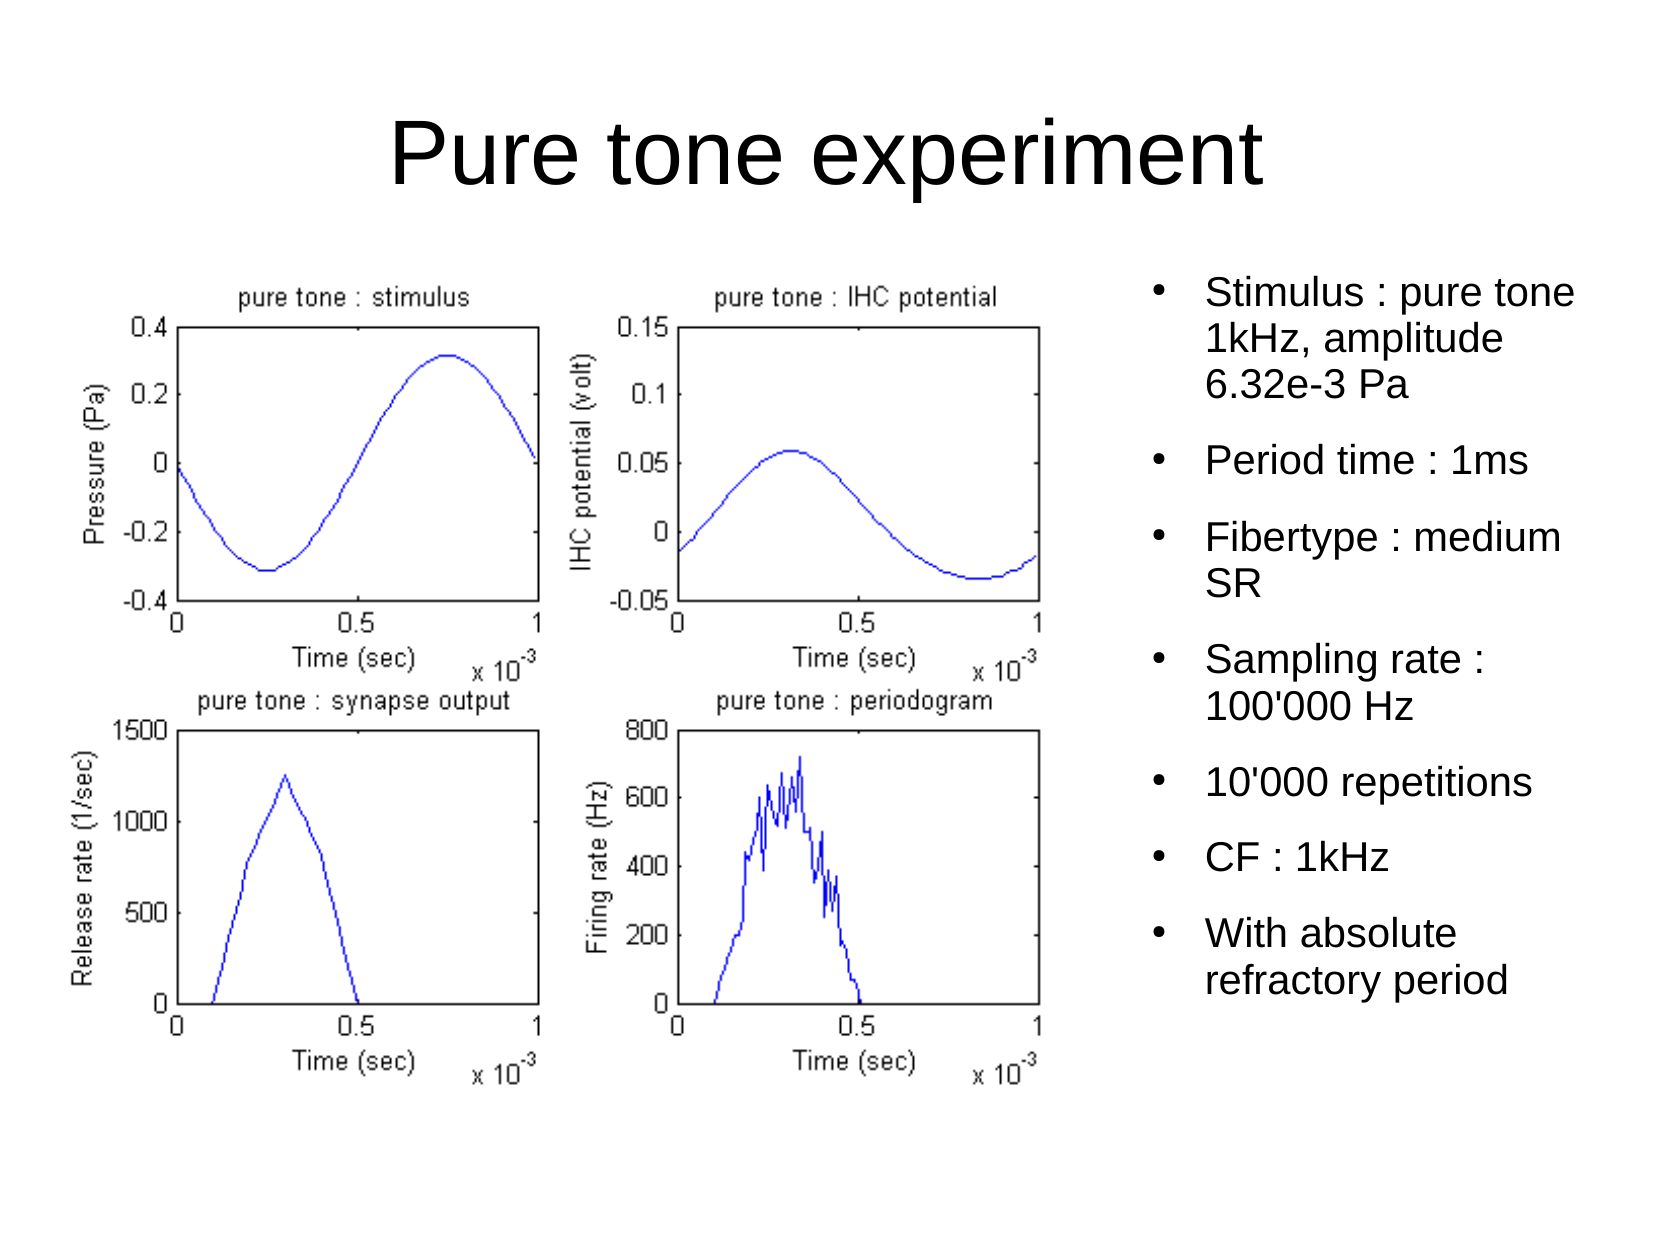

# Pure tone experiment
Stimulus : pure tone 1kHz, amplitude 6.32e-3 Pa
Period time : 1ms
Fibertype : medium SR
Sampling rate : 100'000 Hz
10'000 repetitions
CF : 1kHz
With absolute refractory period